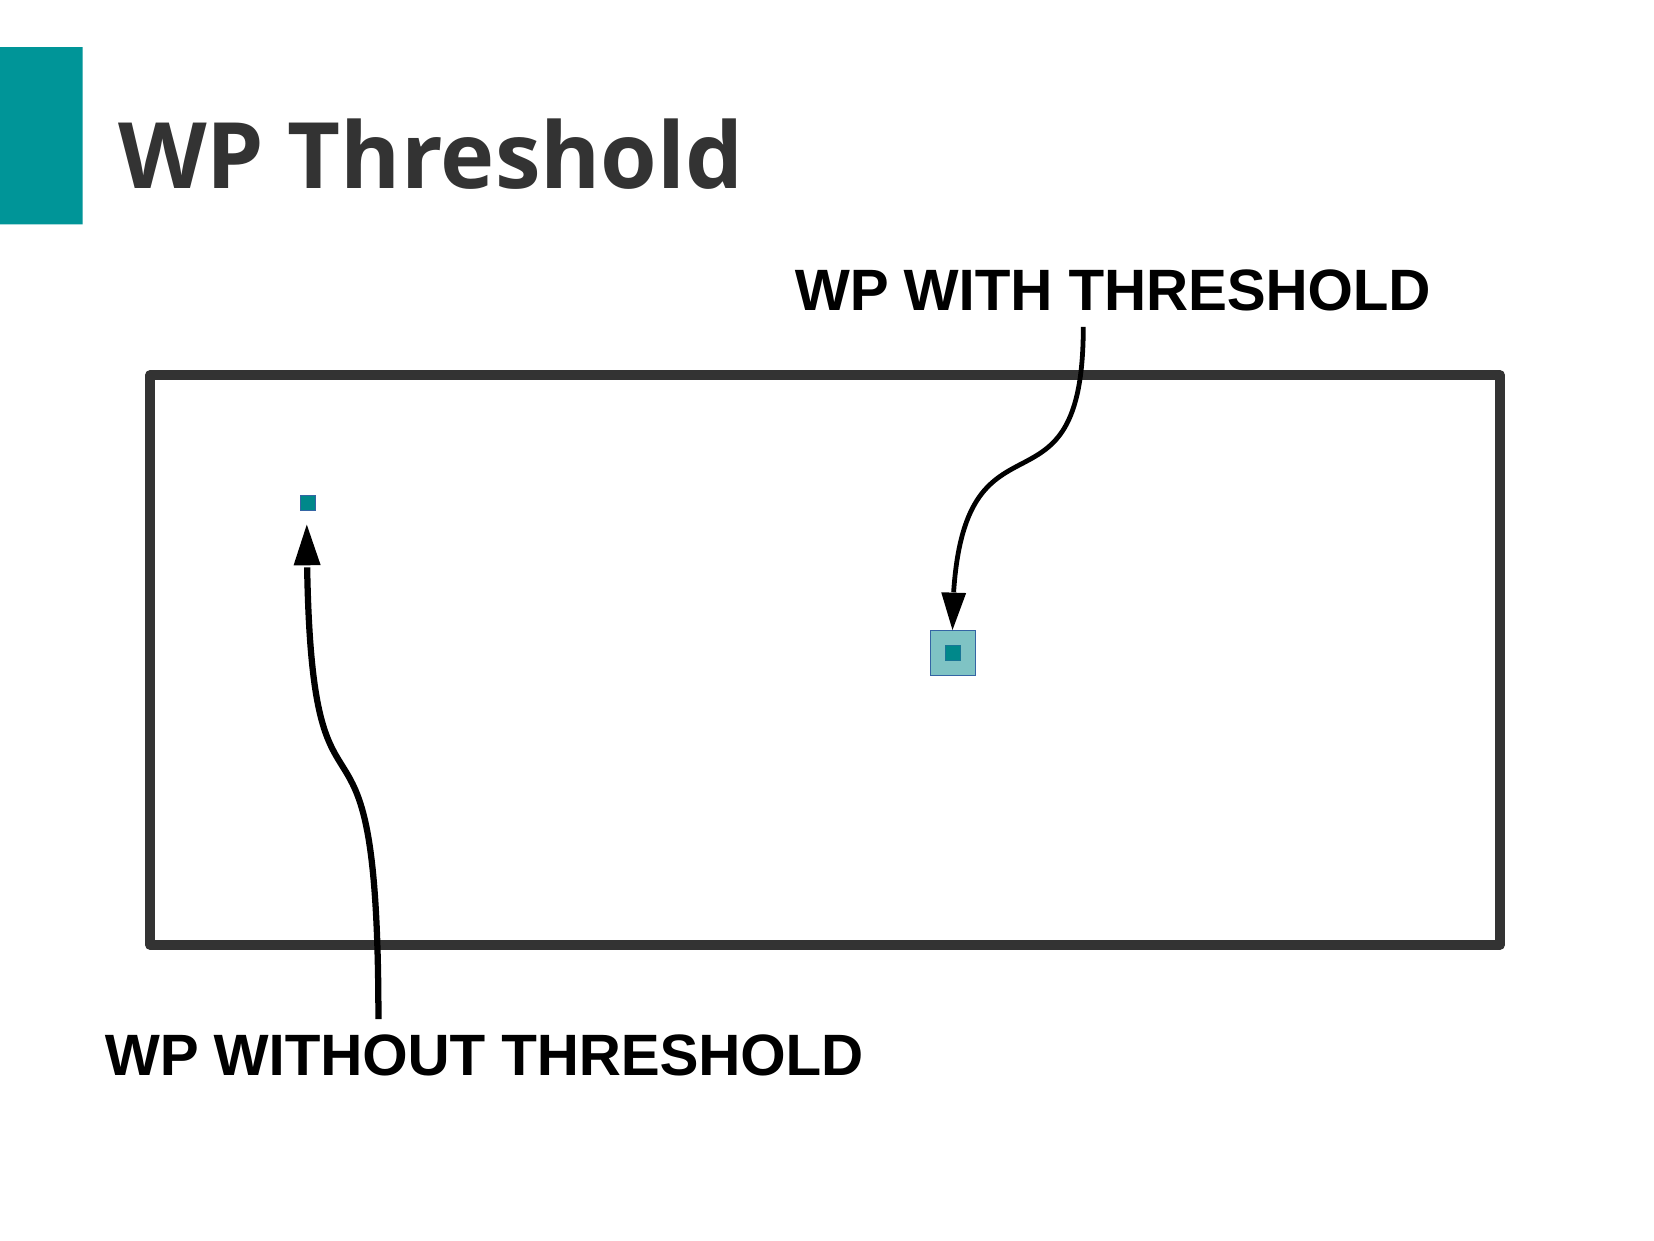

#
WP Threshold
WP WITH THRESHOLD
WP WITHOUT THRESHOLD